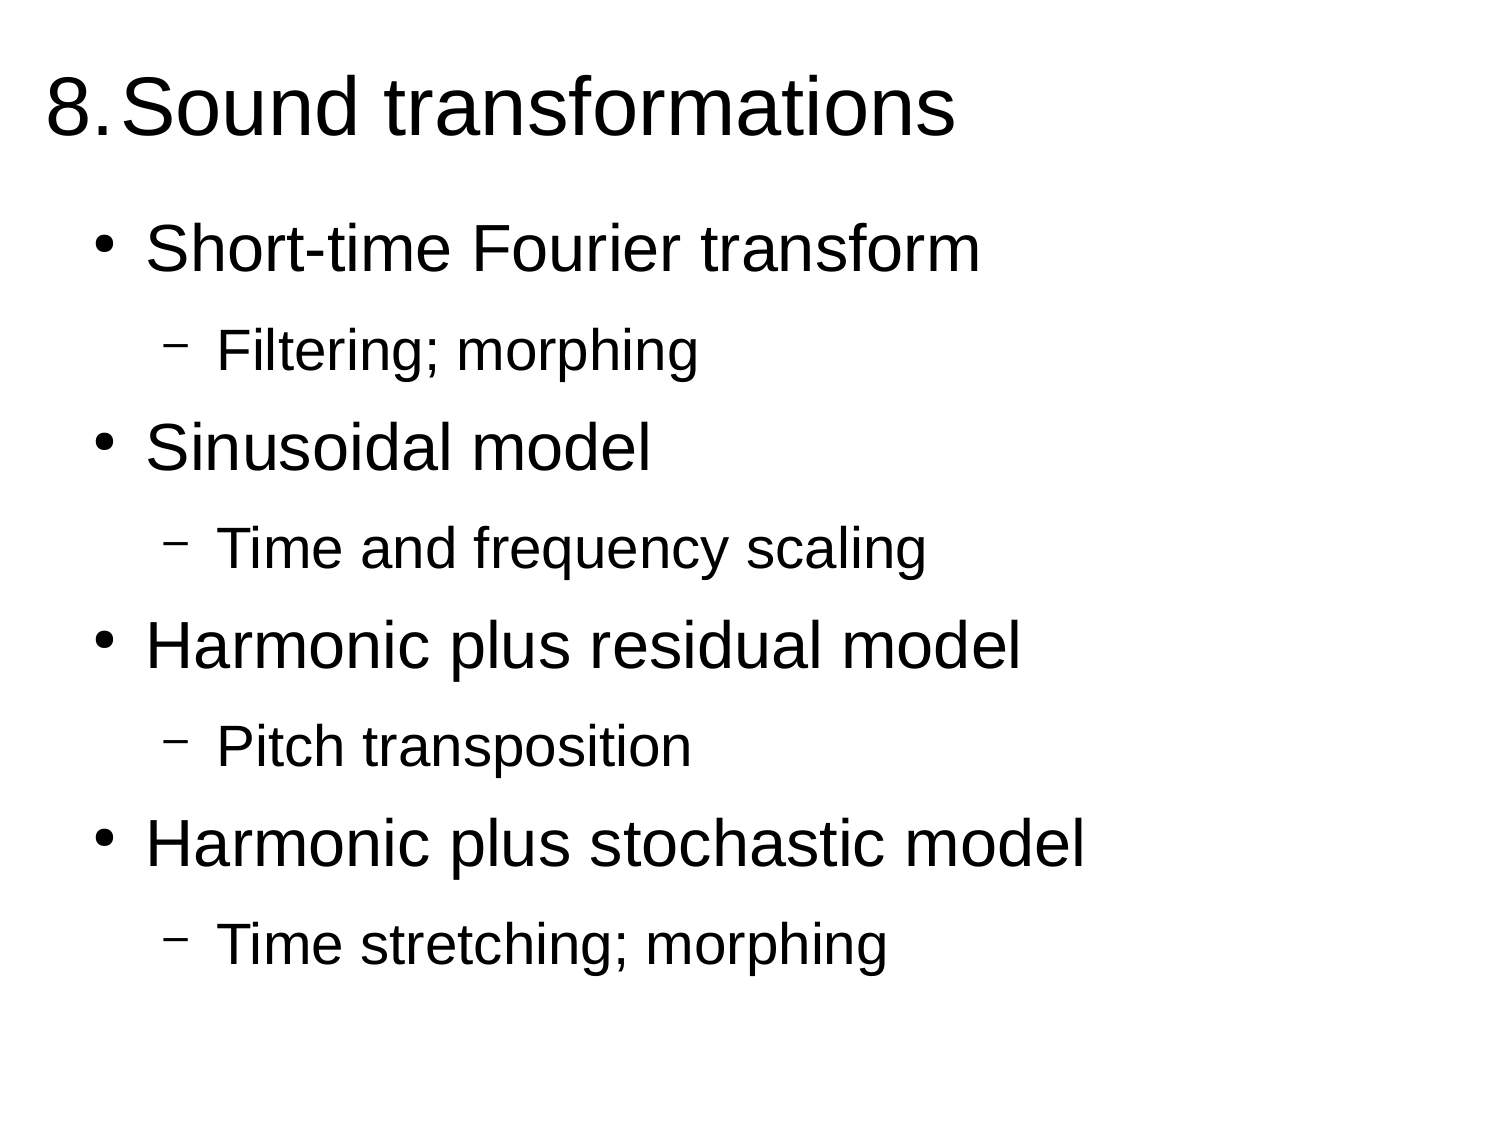

# 8.	Sound transformations
Short-time Fourier transform
Filtering; morphing
Sinusoidal model
Time and frequency scaling
Harmonic plus residual model
Pitch transposition
Harmonic plus stochastic model
Time stretching; morphing